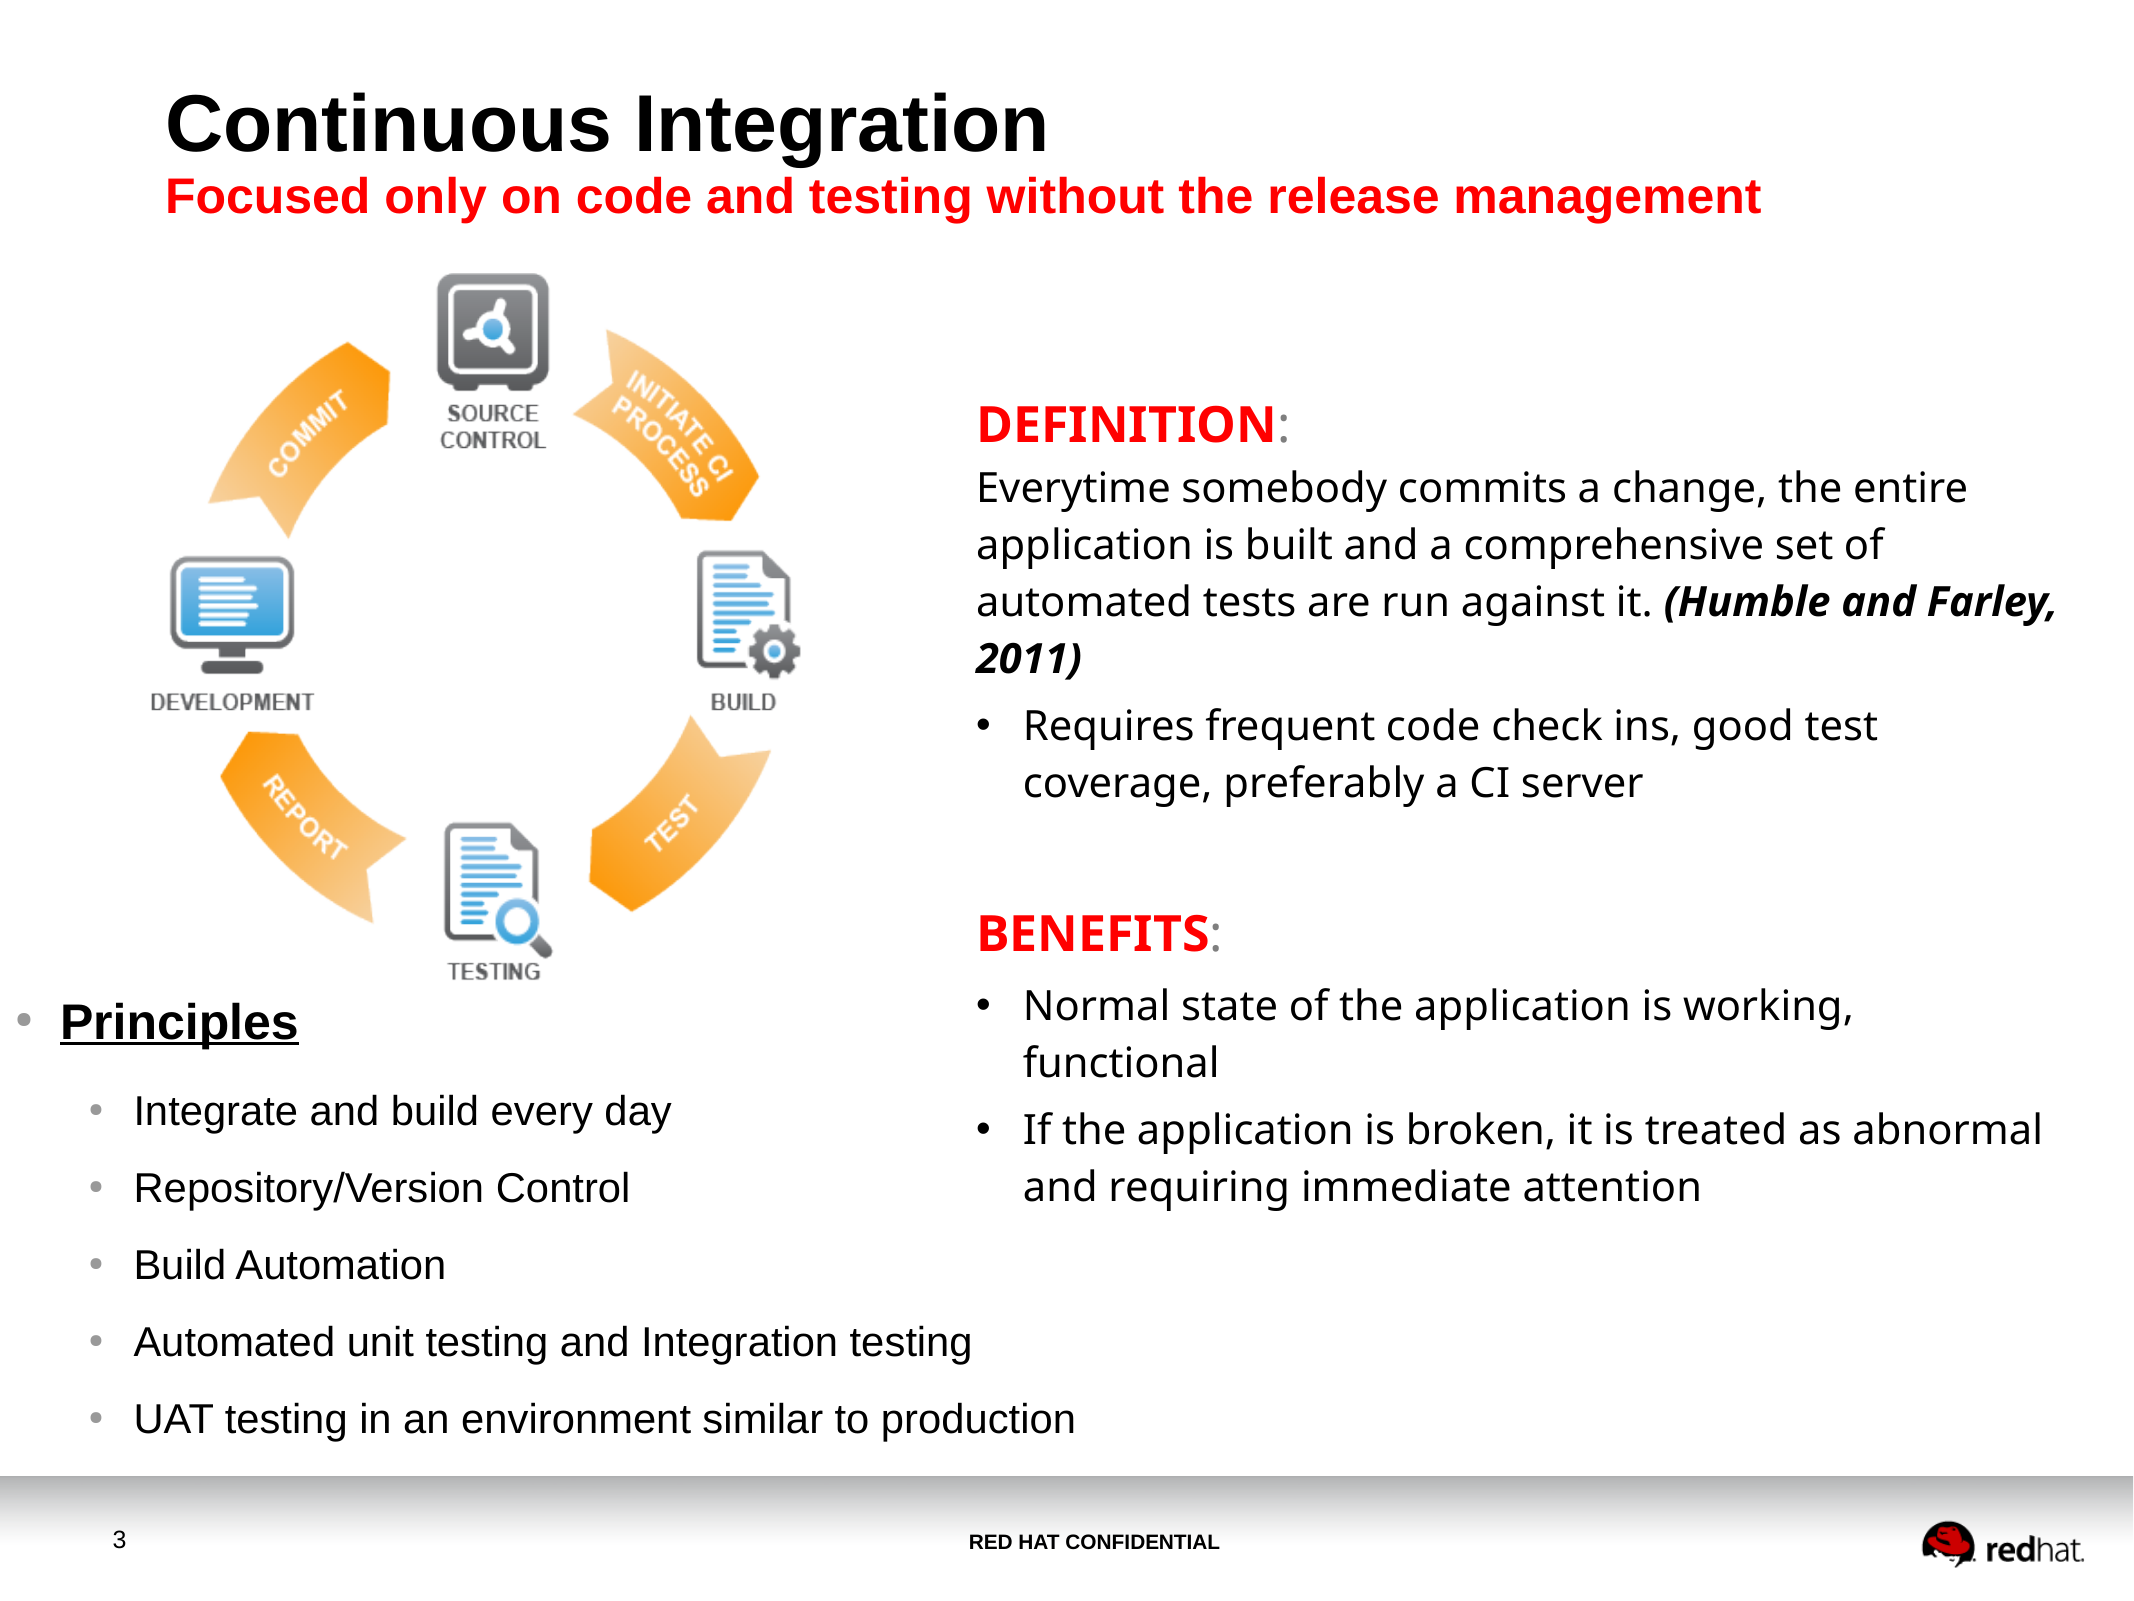

# Continuous Integration Focused only on code and testing without the release management
DEFINITION:
Everytime somebody commits a change, the entire application is built and a comprehensive set of automated tests are run against it. (Humble and Farley, 2011)
Requires frequent code check ins, good test coverage, preferably a CI server
BENEFITS:
Normal state of the application is working, functional
If the application is broken, it is treated as abnormal and requiring immediate attention
Principles
Integrate and build every day
Repository/Version Control
Build Automation
Automated unit testing and Integration testing
UAT testing in an environment similar to production